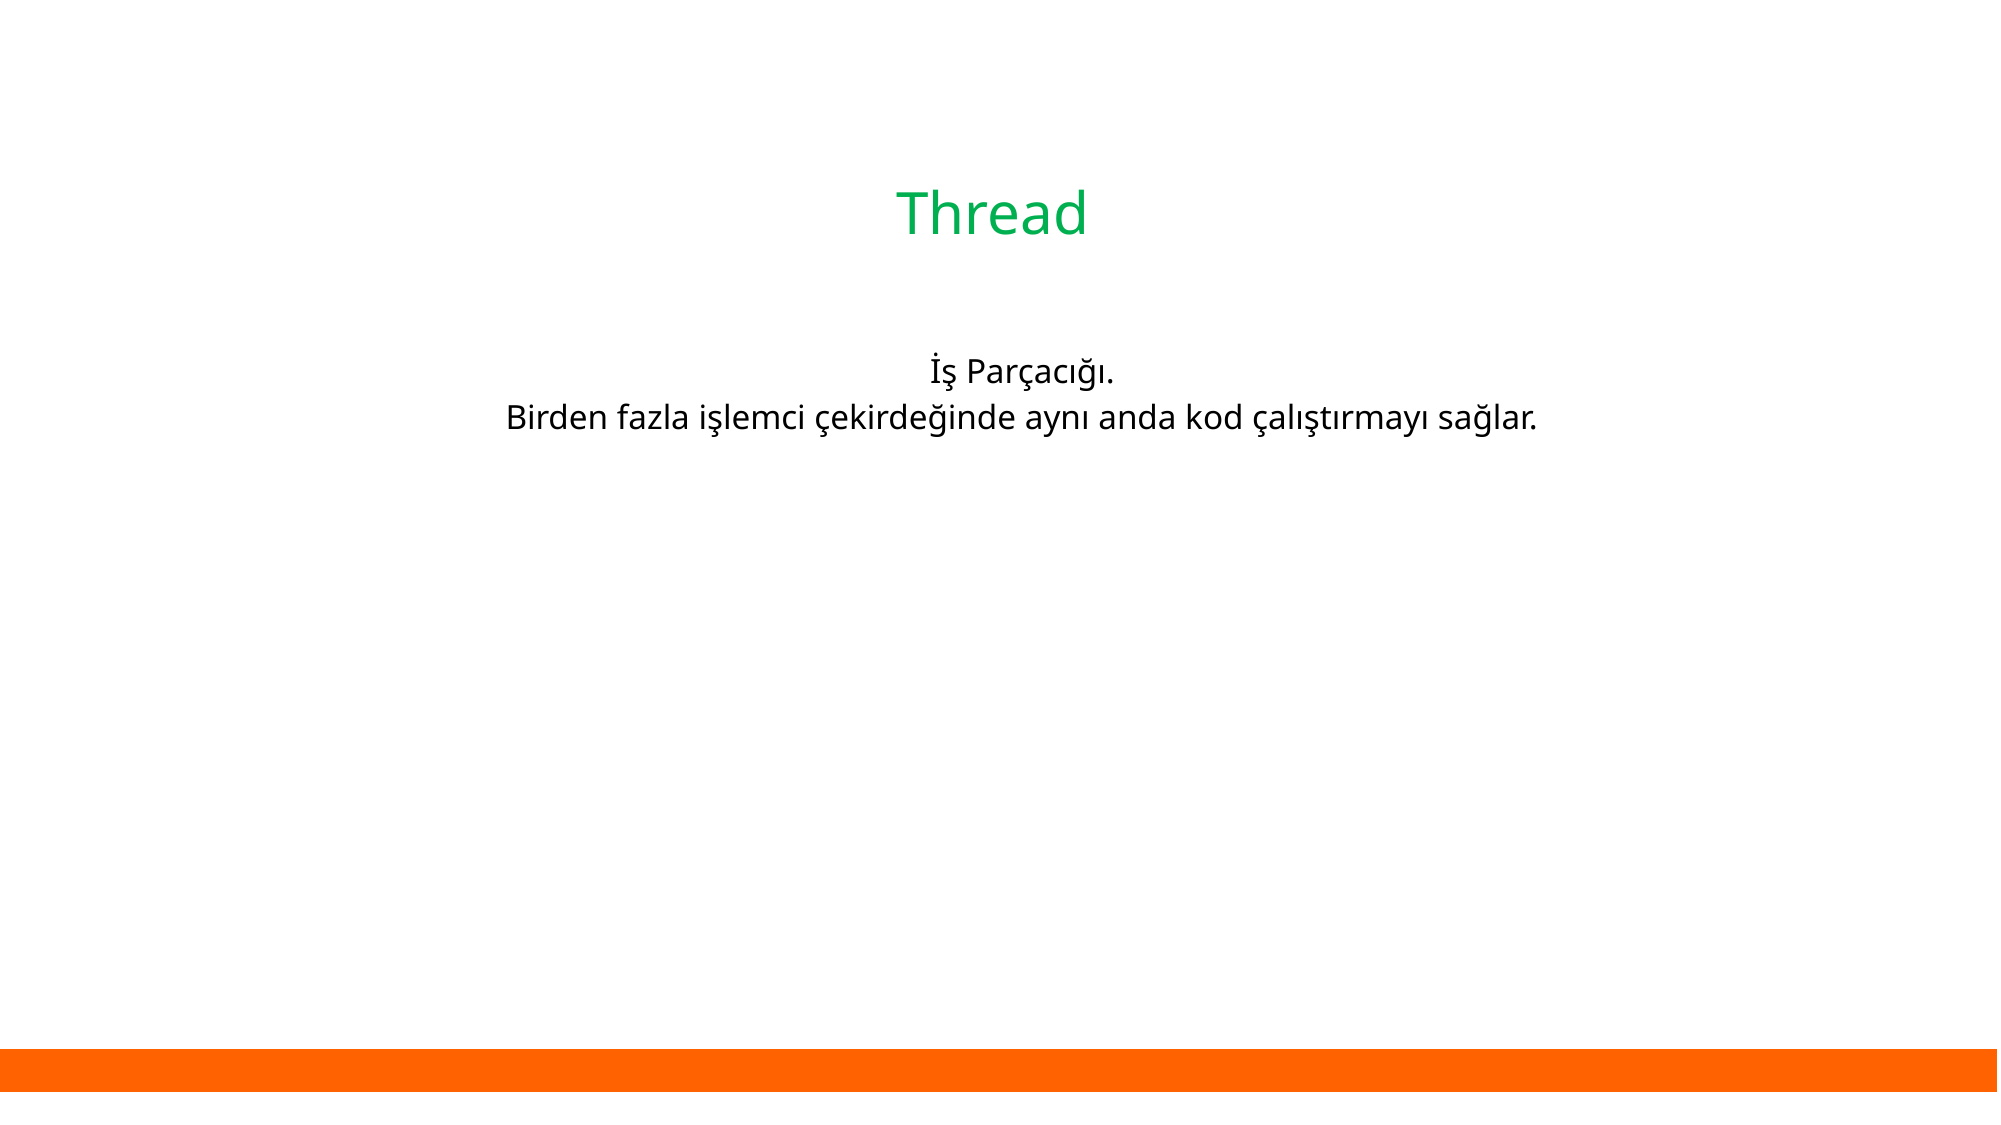

# Thread
İş Parçacığı.
Birden fazla işlemci çekirdeğinde aynı anda kod çalıştırmayı sağlar.